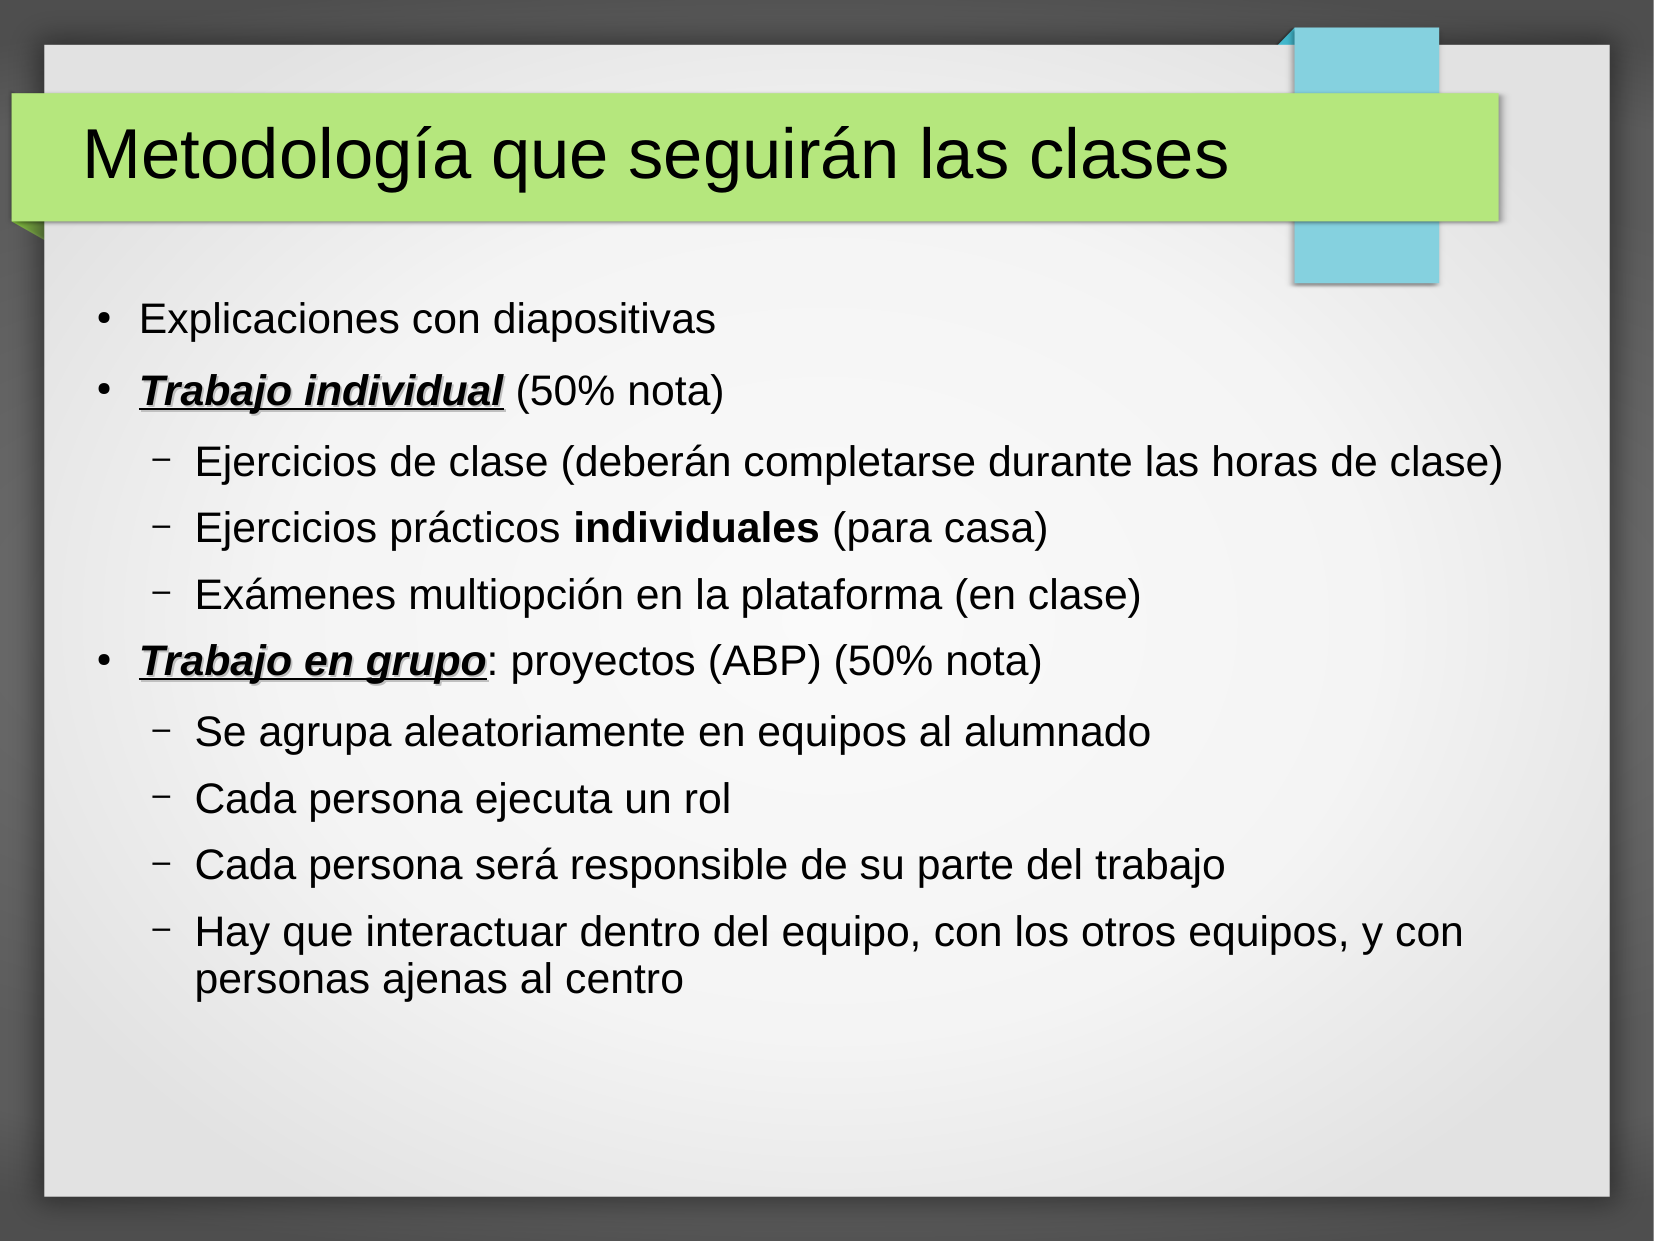

# Metodología que seguirán las clases
Explicaciones con diapositivas
Trabajo individual (50% nota)
Ejercicios de clase (deberán completarse durante las horas de clase)
Ejercicios prácticos individuales (para casa)
Exámenes multiopción en la plataforma (en clase)
Trabajo en grupo: proyectos (ABP) (50% nota)
Se agrupa aleatoriamente en equipos al alumnado
Cada persona ejecuta un rol
Cada persona será responsible de su parte del trabajo
Hay que interactuar dentro del equipo, con los otros equipos, y con personas ajenas al centro